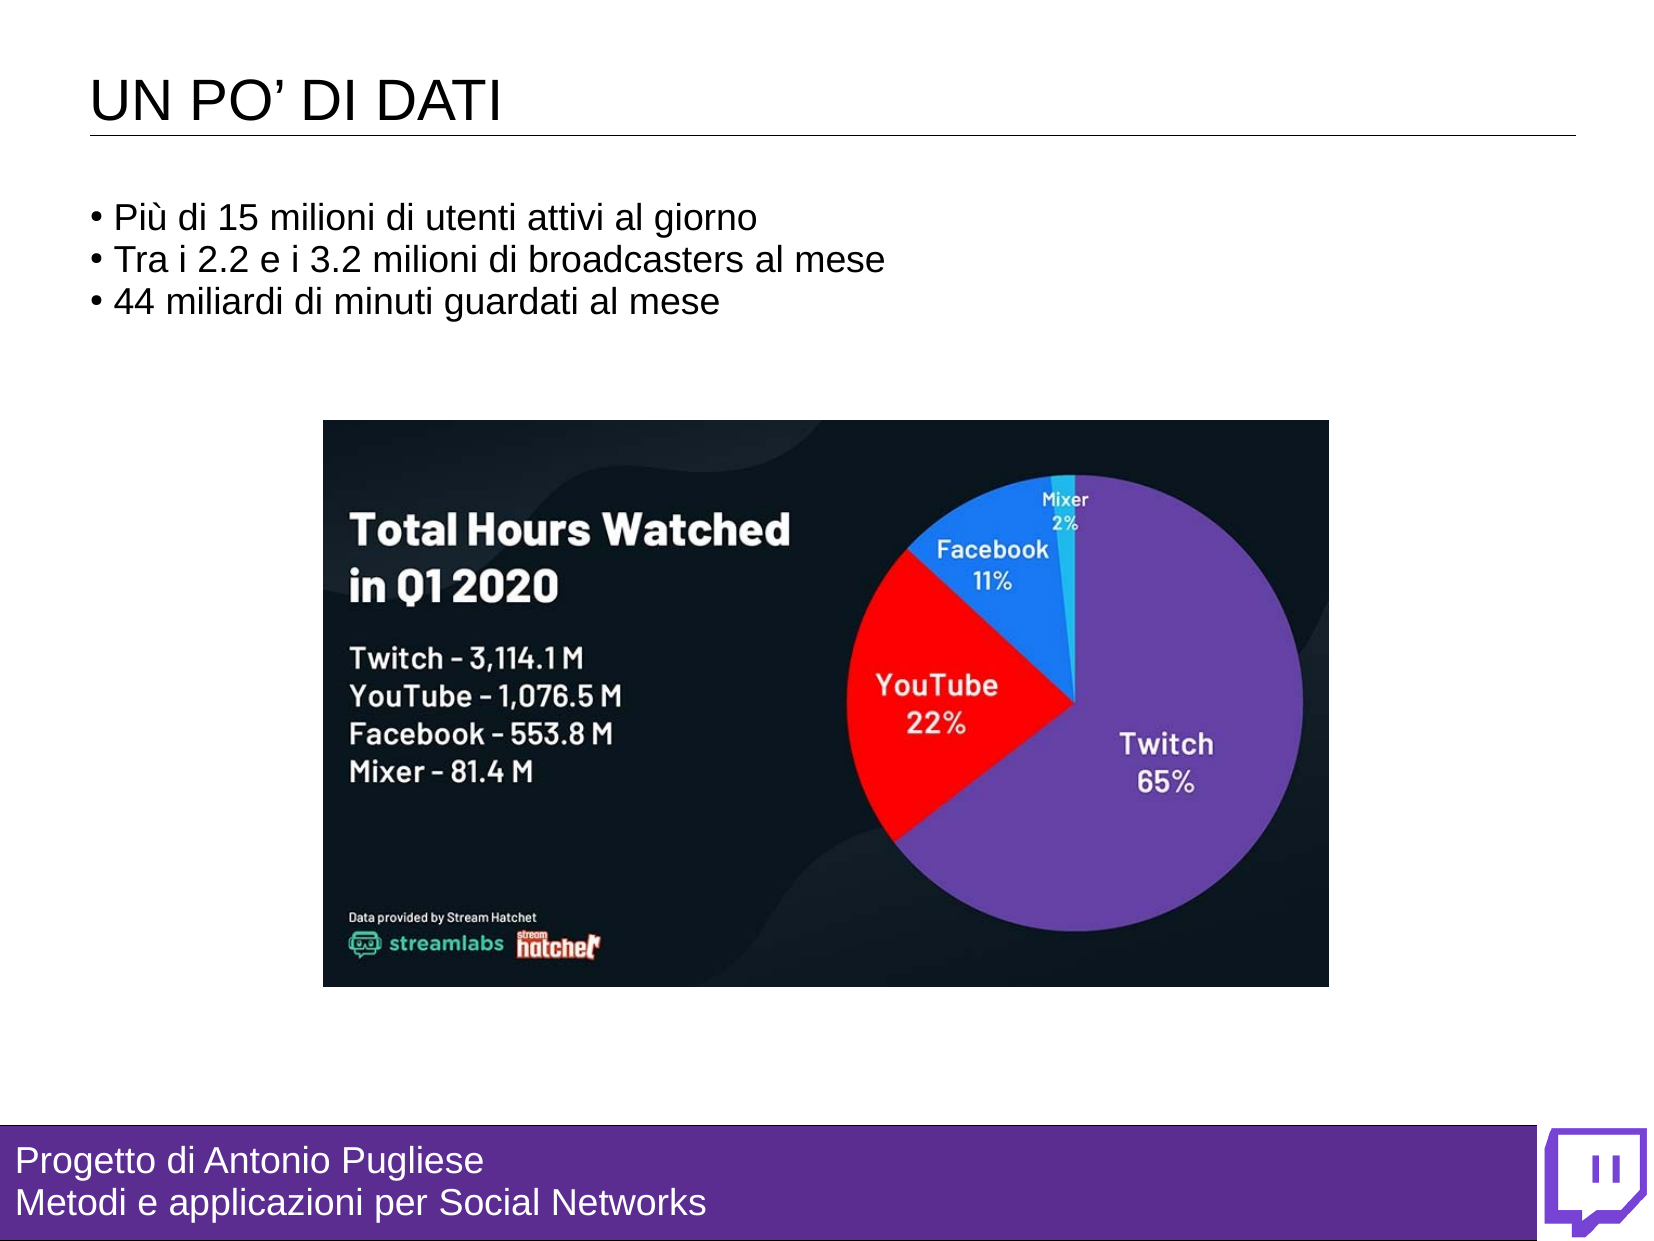

UN PO’ DI DATI
 Più di 15 milioni di utenti attivi al giorno
 Tra i 2.2 e i 3.2 milioni di broadcasters al mese
 44 miliardi di minuti guardati al mese
Progetto di Antonio Pugliese
Metodi e applicazioni per Social Networks